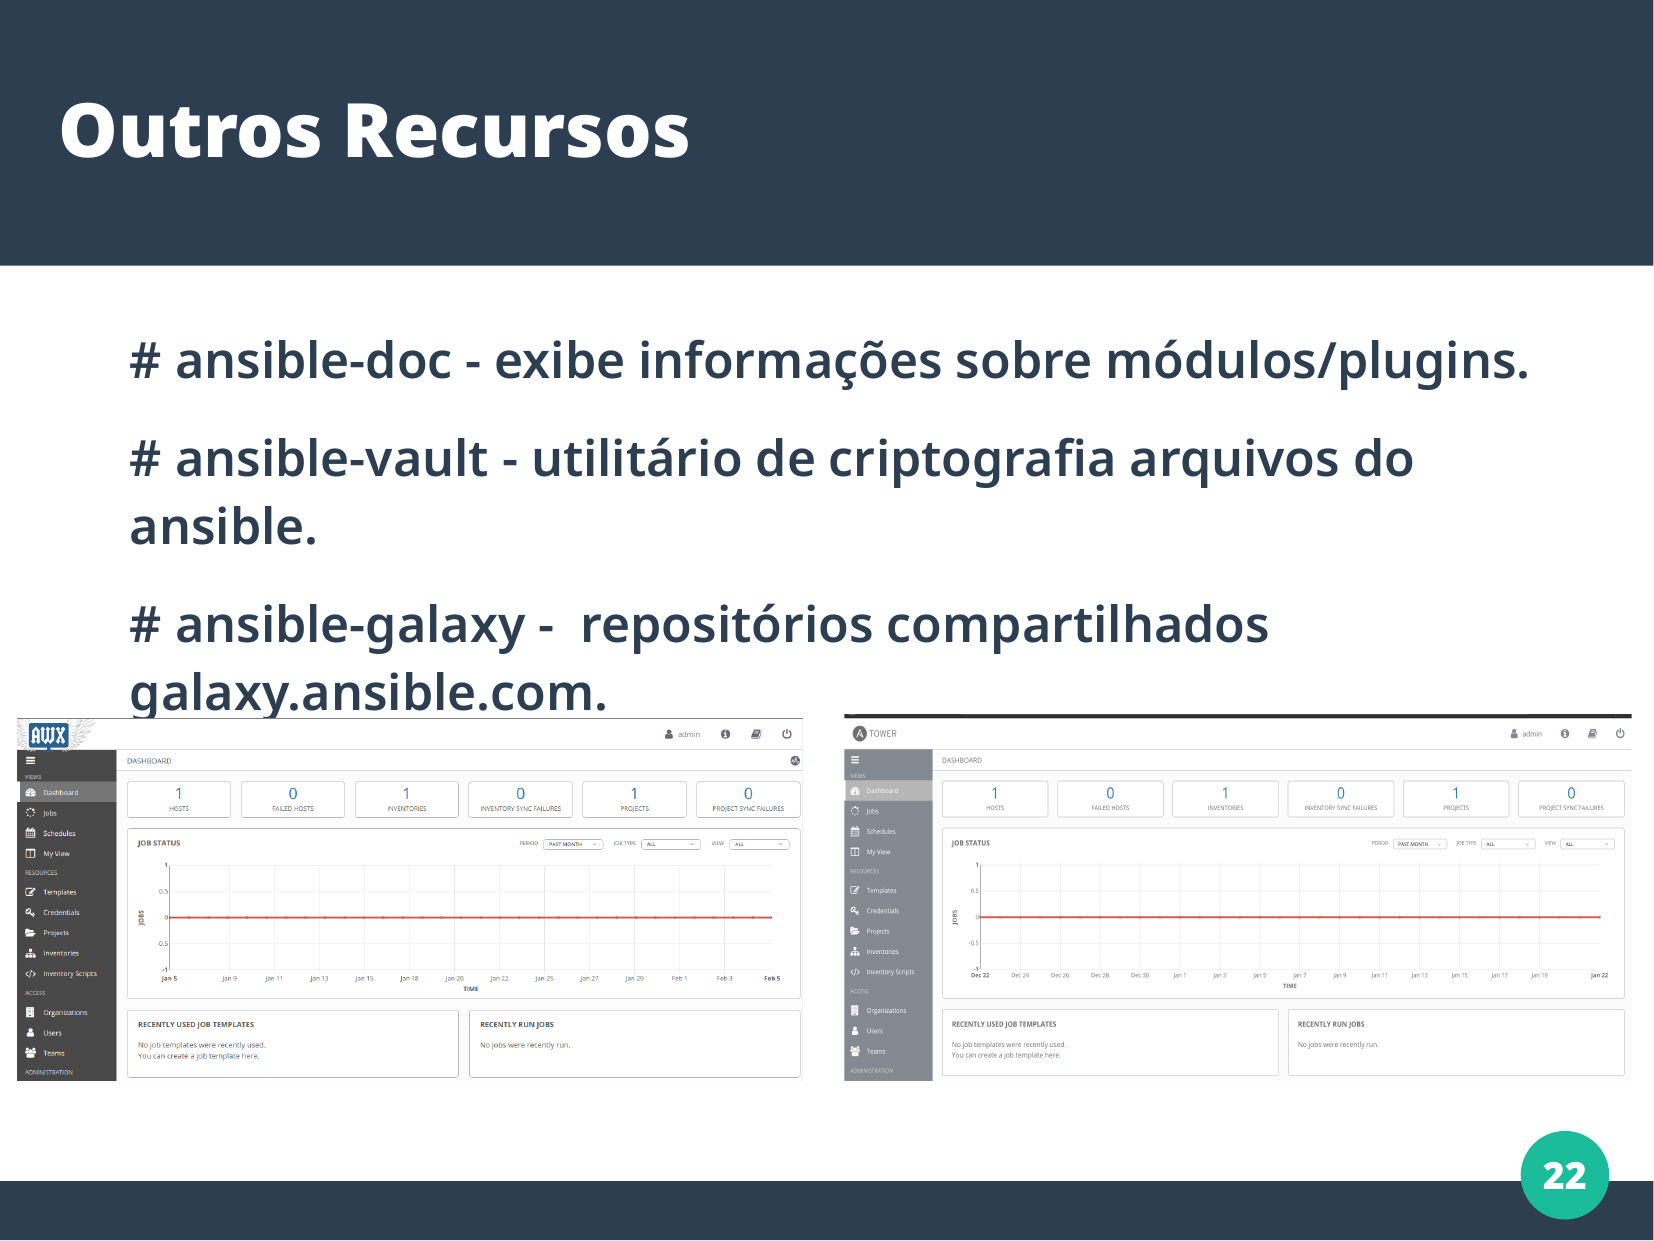

# Outros Recursos
# ansible-doc - exibe informações sobre módulos/plugins.
# ansible-vault - utilitário de criptografia arquivos do ansible.
# ansible-galaxy - repositórios compartilhados galaxy.ansible.com.
Ansible AWX/Tower
22